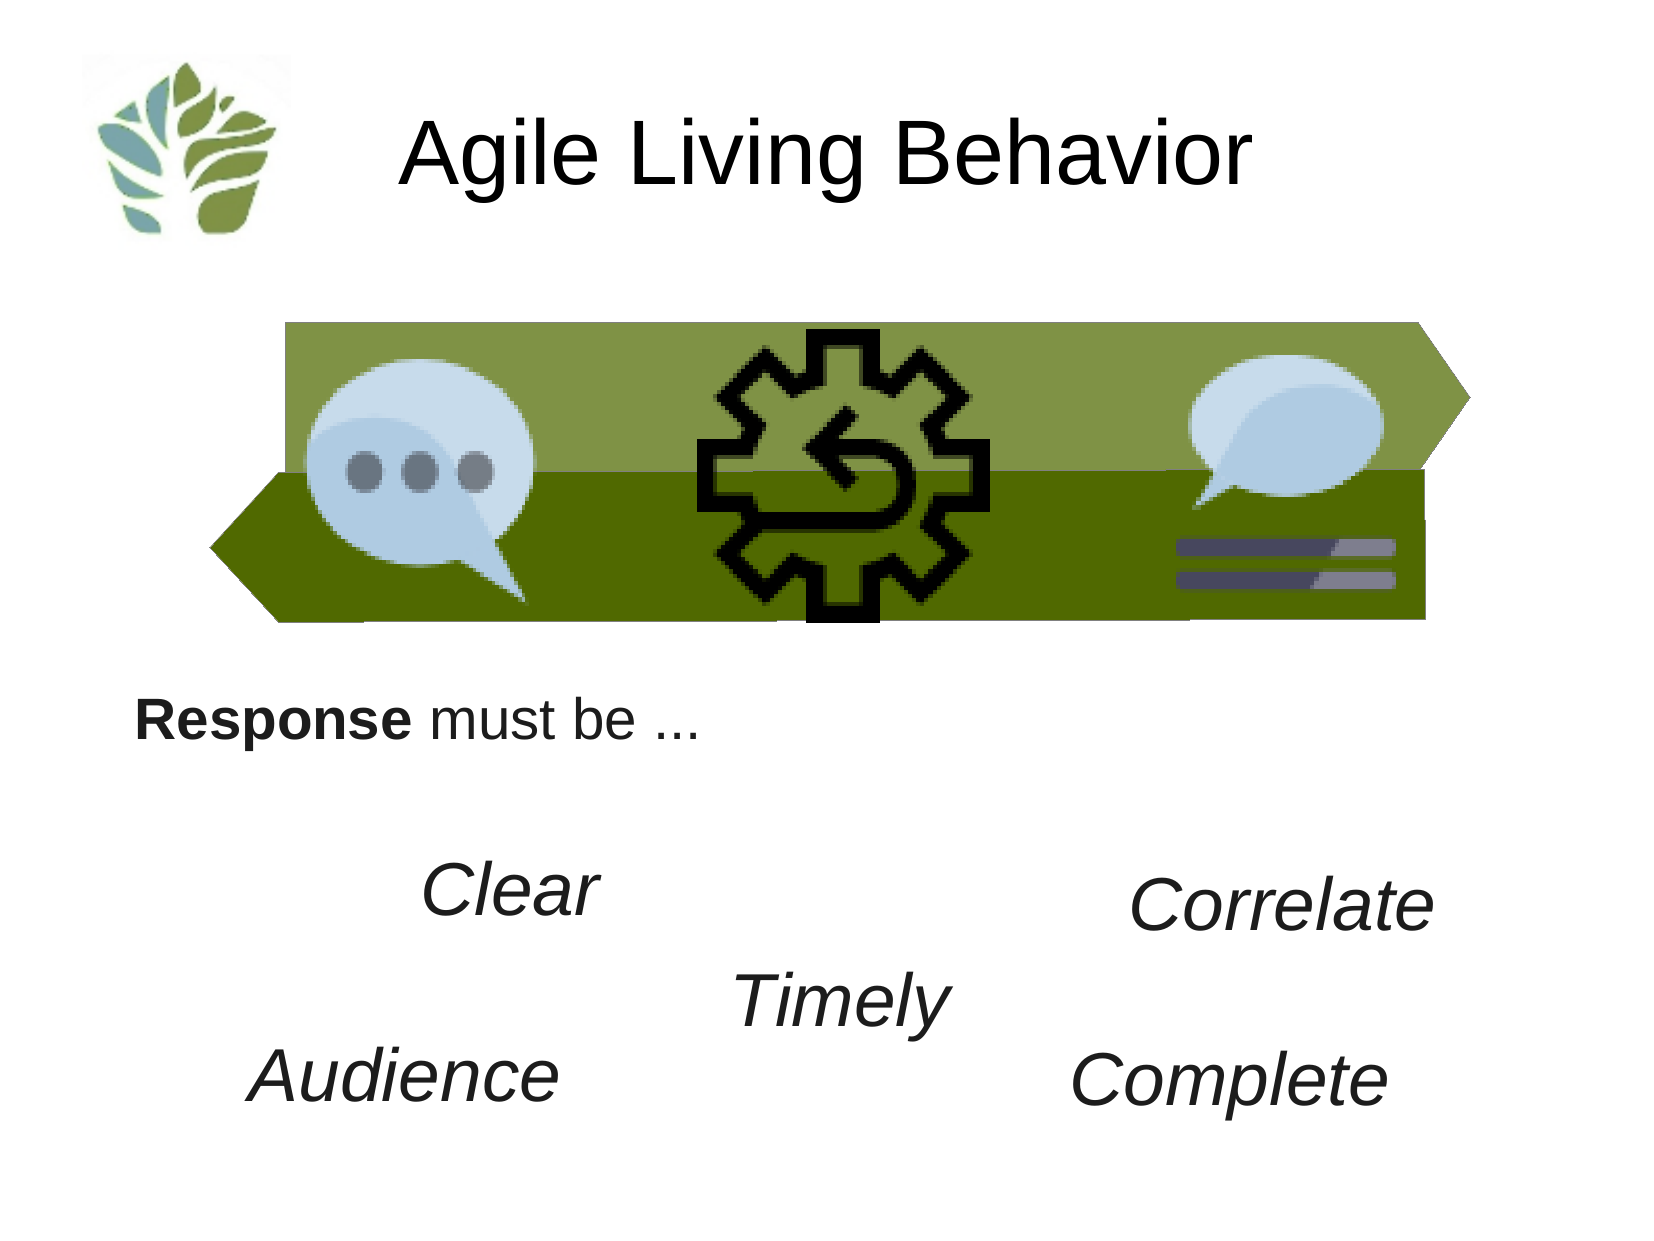

# Agile Living Behavior
Response must be ...
Clear
Correlate
Timely
Audience
Complete